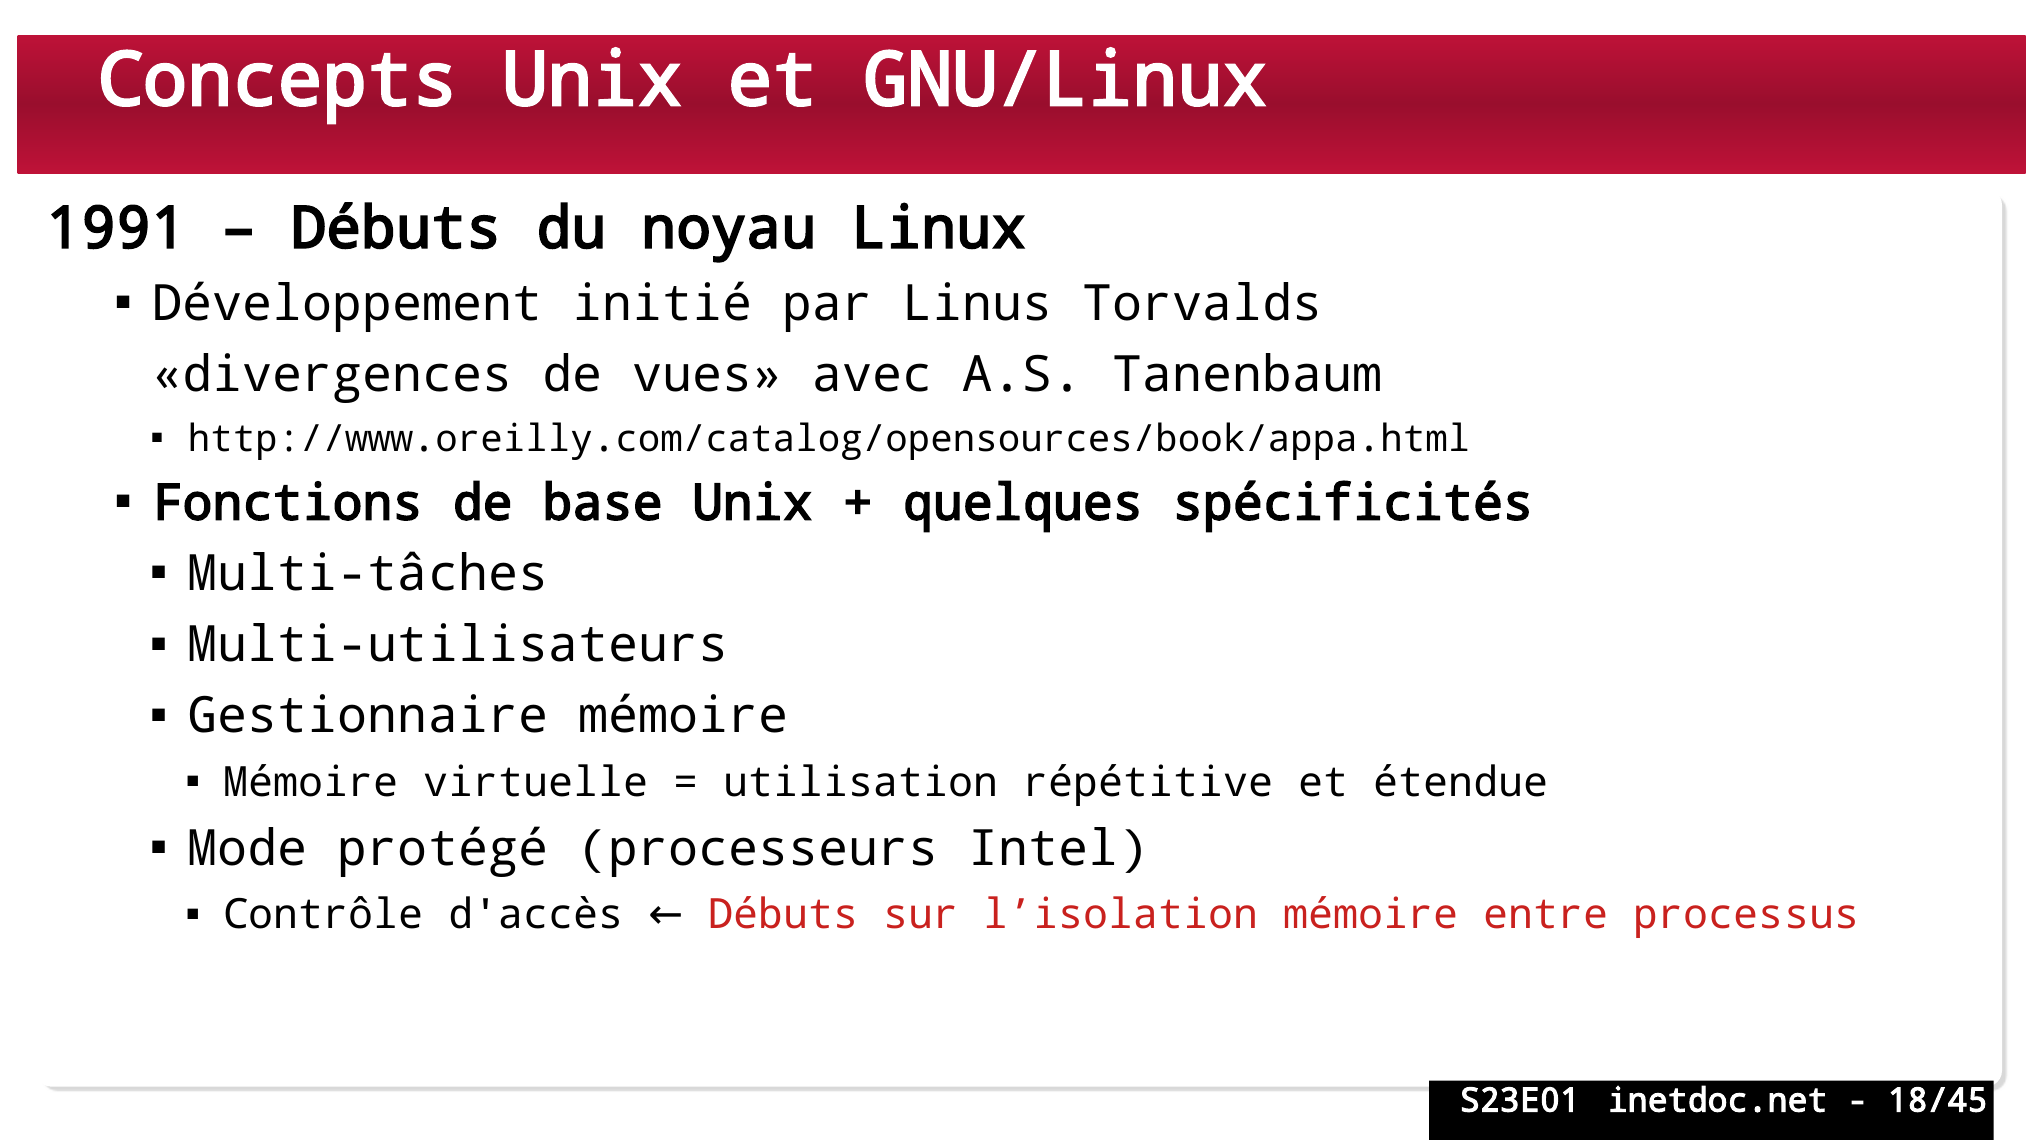

Concepts Unix et GNU/Linux
1991 – Débuts du noyau Linux
Développement initié par Linus Torvalds
«divergences de vues» avec A.S. Tanenbaum
http://www.oreilly.com/catalog/opensources/book/appa.html
Fonctions de base Unix + quelques spécificités
Multi-tâches
Multi-utilisateurs
Gestionnaire mémoire
Mémoire virtuelle = utilisation répétitive et étendue
Mode protégé (processeurs Intel)
Contrôle d'accès ← Débuts sur l’isolation mémoire entre processus
S23E01	inetdoc.net - /45